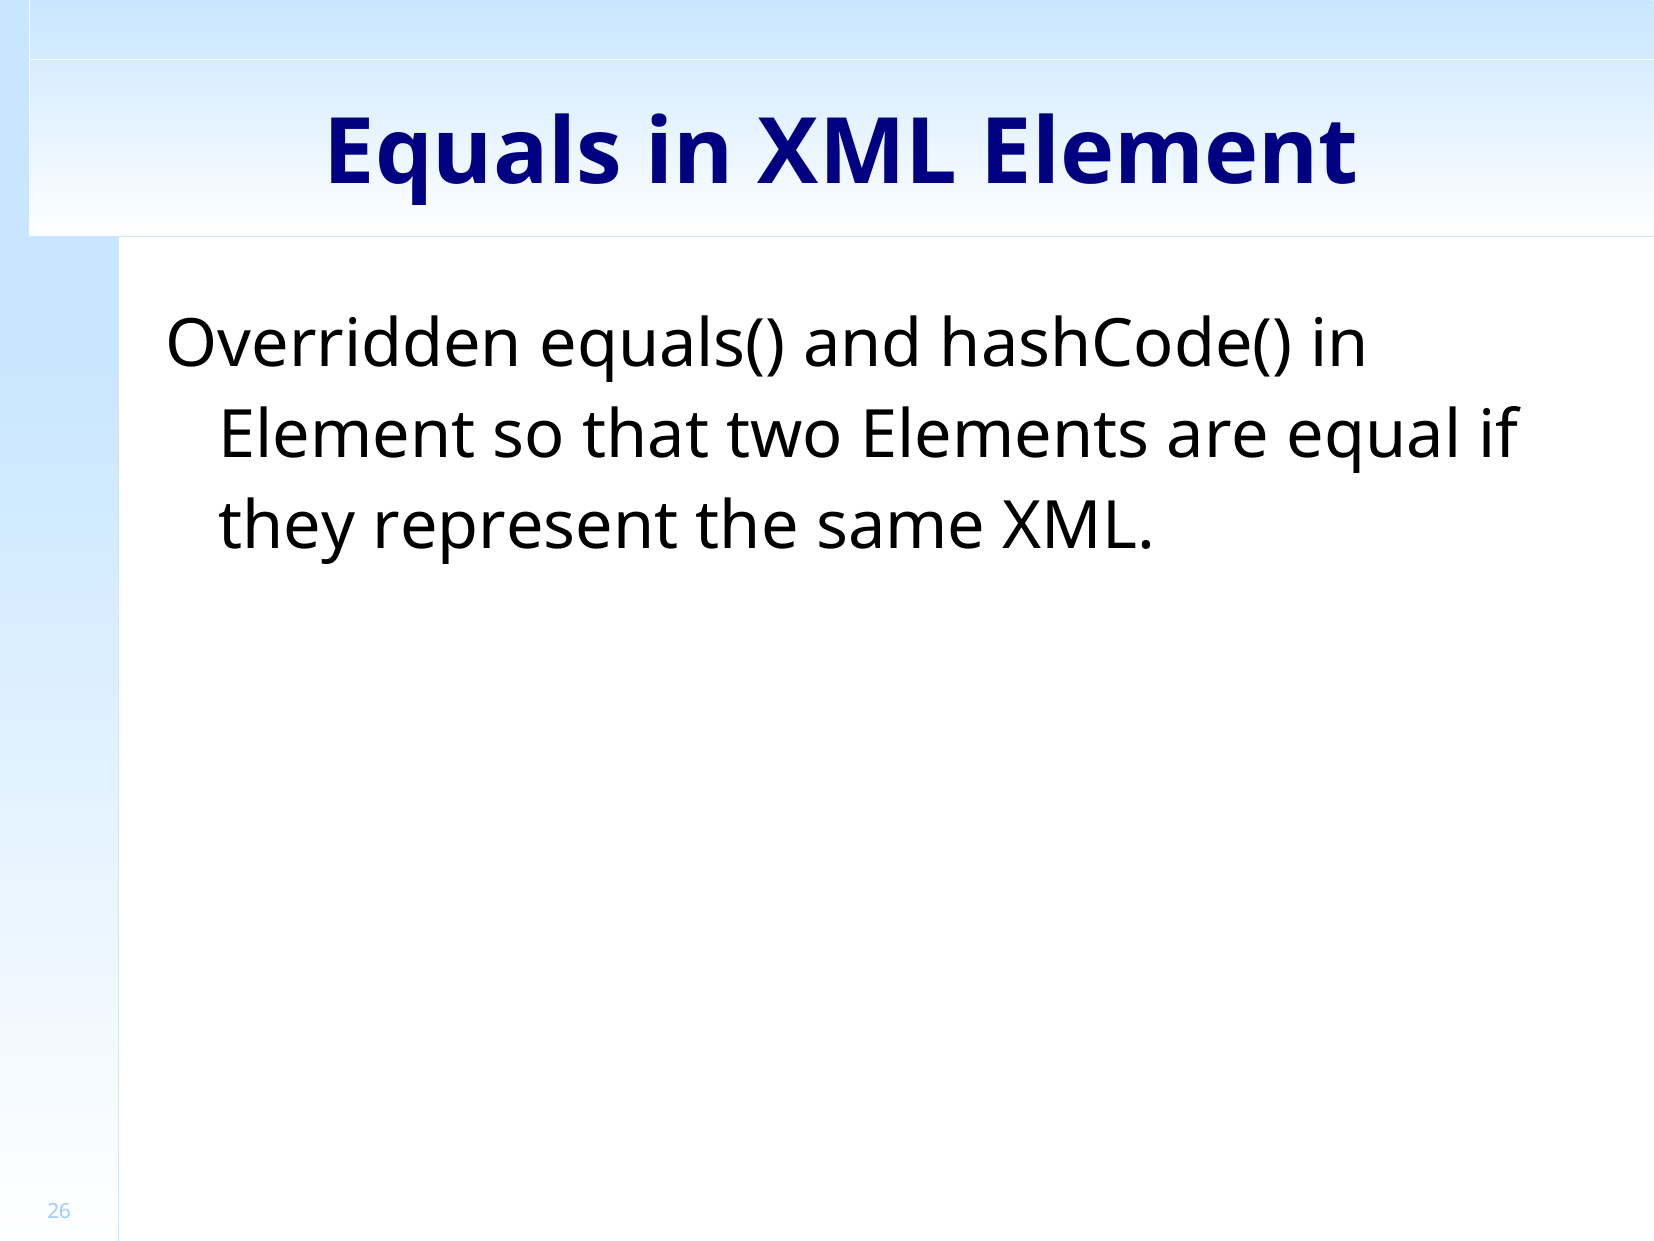

# Equals in XML Element
Overridden equals() and hashCode() in Element so that two Elements are equal if they represent the same XML.